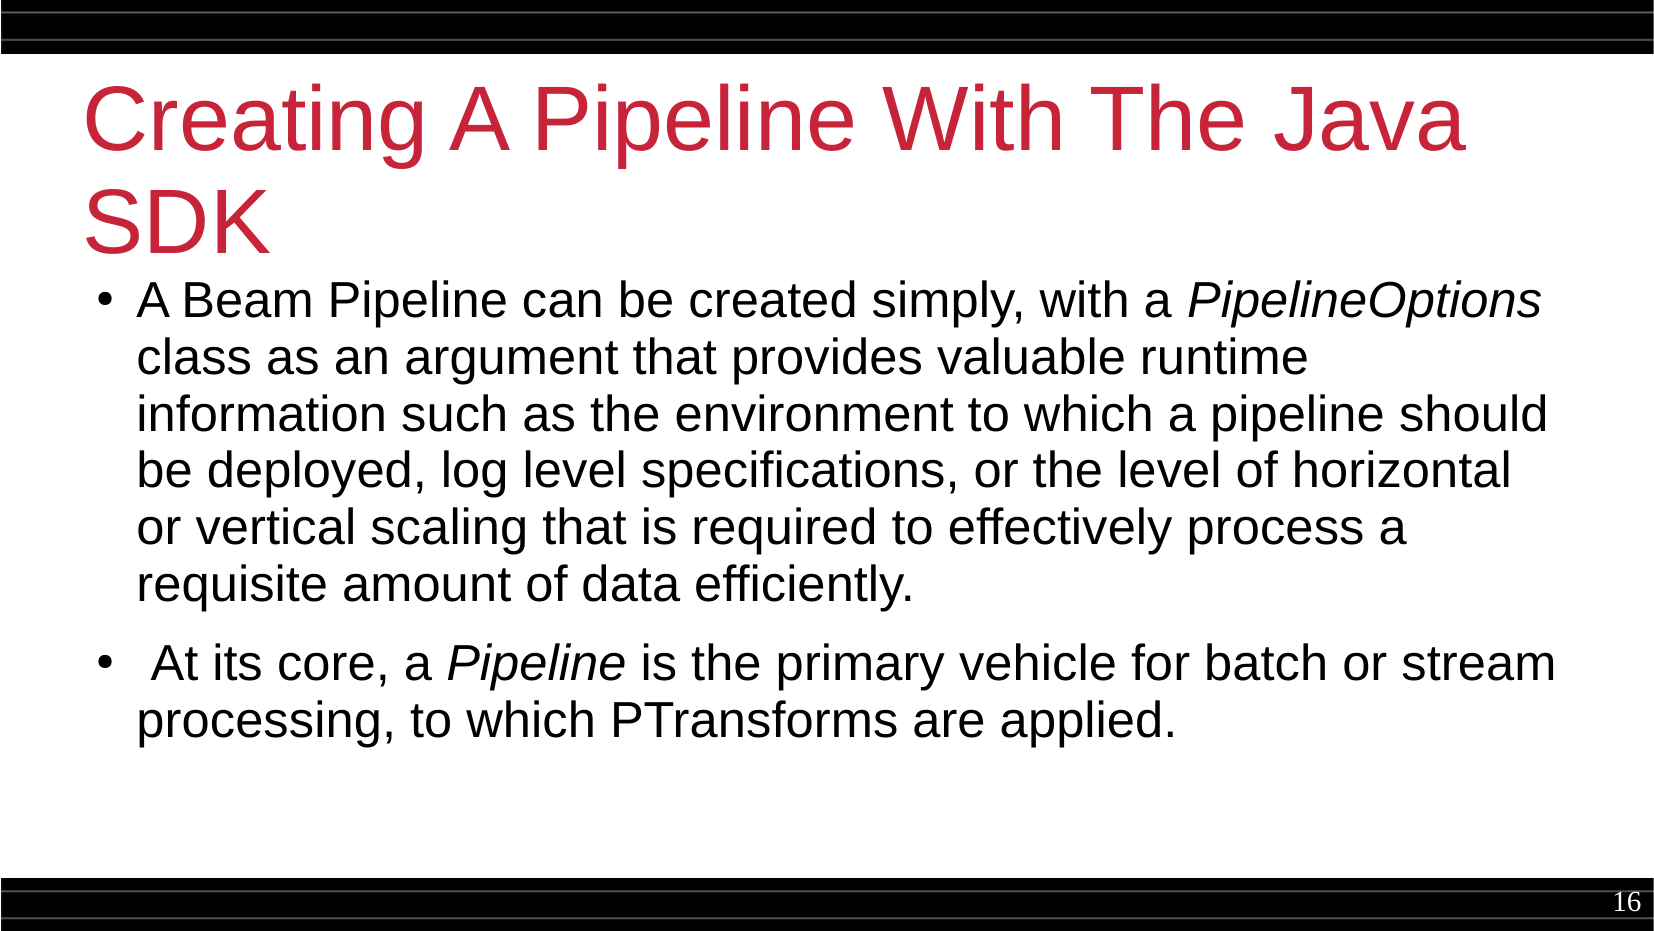

# Creating A Pipeline With The Java SDK
A Beam Pipeline can be created simply, with a PipelineOptions class as an argument that provides valuable runtime information such as the environment to which a pipeline should be deployed, log level specifications, or the level of horizontal or vertical scaling that is required to effectively process a requisite amount of data efficiently.
 At its core, a Pipeline is the primary vehicle for batch or stream processing, to which PTransforms are applied.